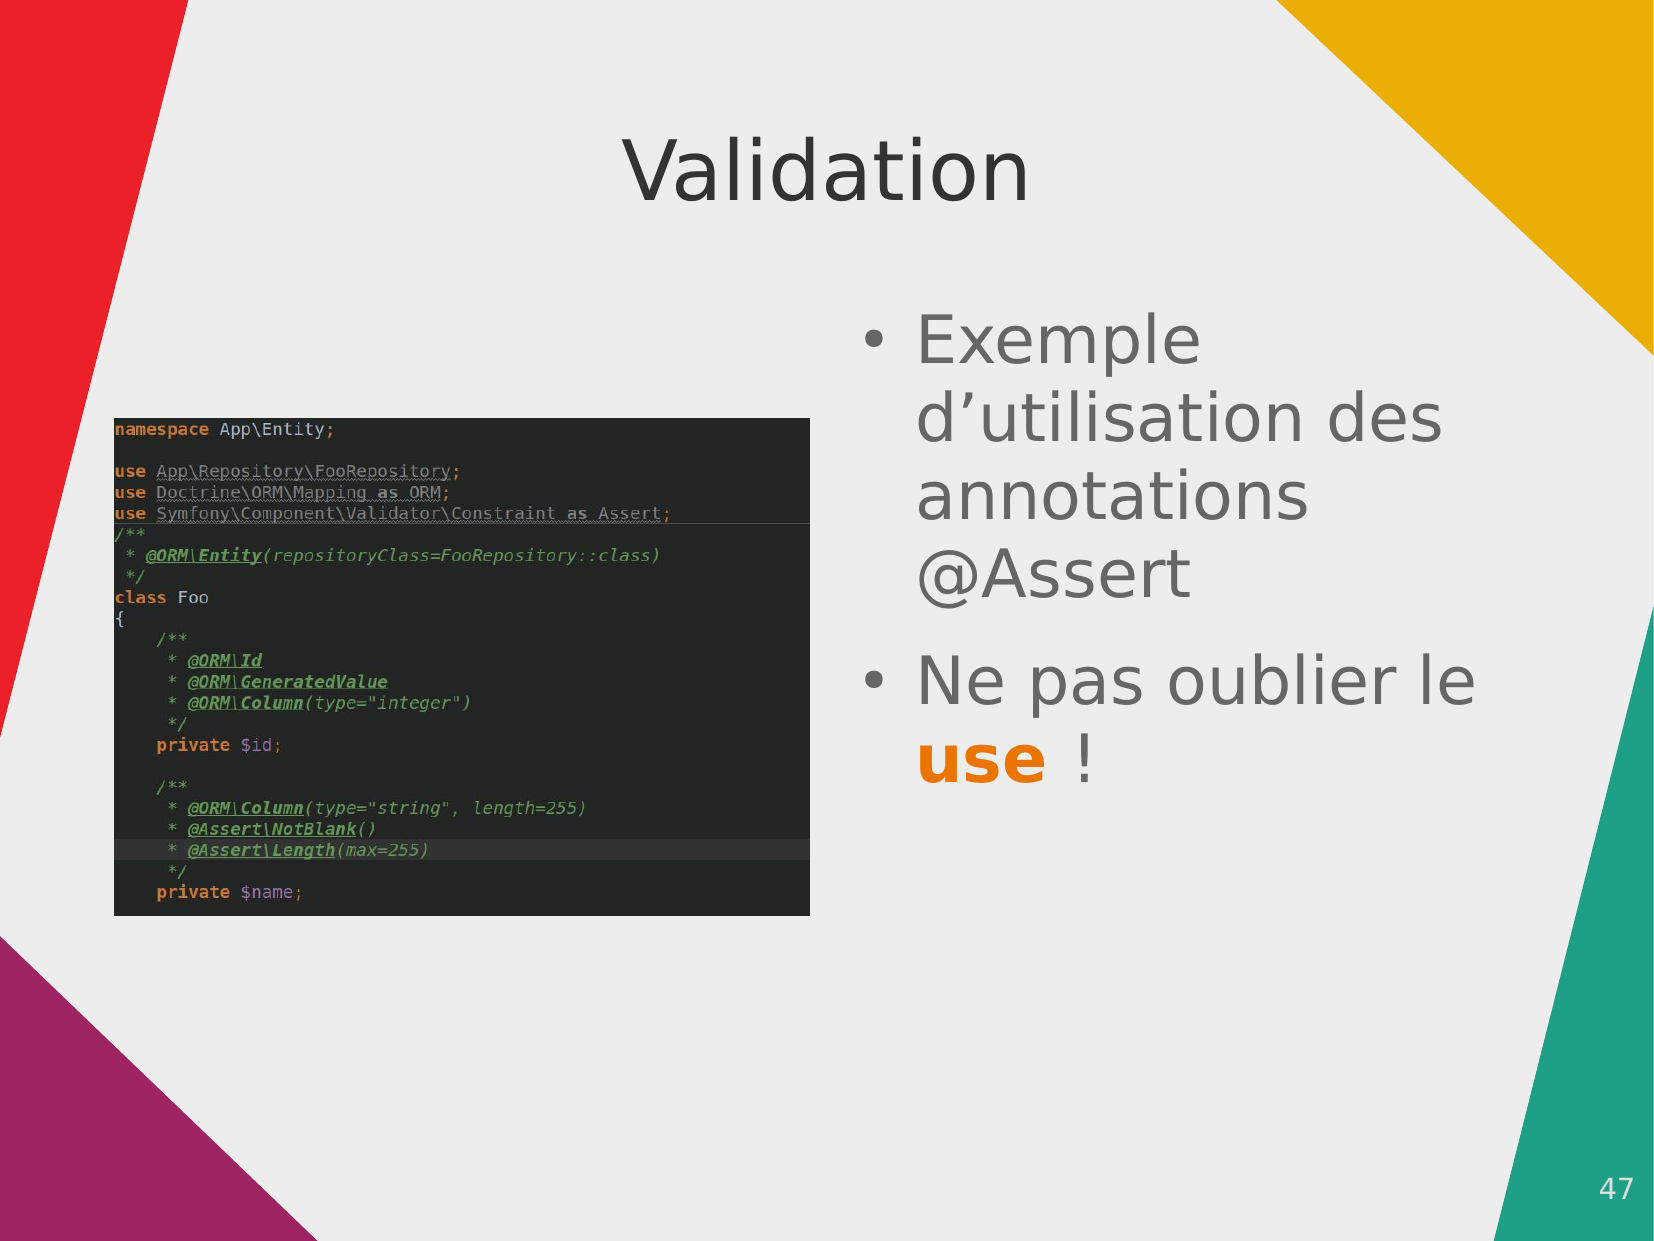

# Validation
Exemple d’utilisation des annotations @Assert
Ne pas oublier le use !
47